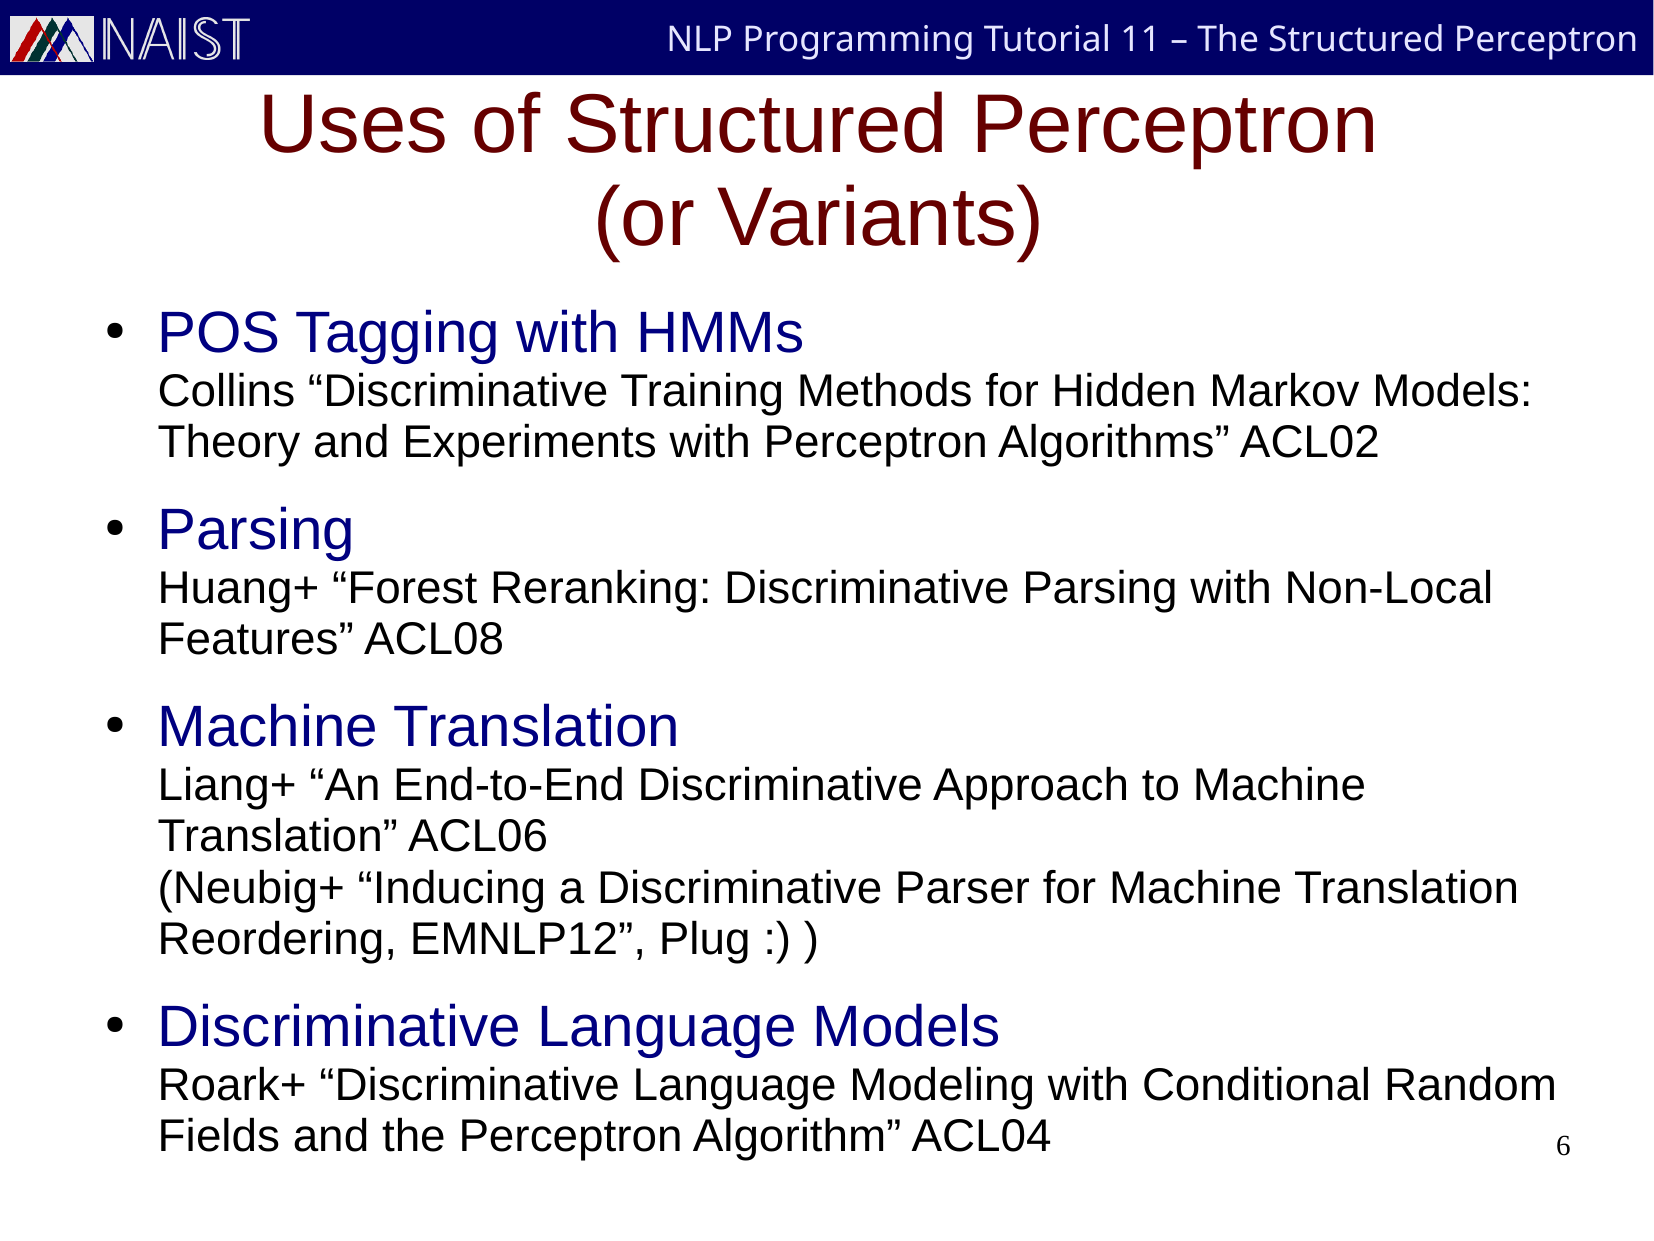

# Uses of Structured Perceptron (or Variants)
POS Tagging with HMMs
Collins “Discriminative Training Methods for Hidden Markov Models: Theory and Experiments with Perceptron Algorithms” ACL02
Parsing
Huang+ “Forest Reranking: Discriminative Parsing with Non-Local Features” ACL08
Machine Translation
Liang+ “An End-to-End Discriminative Approach to Machine Translation” ACL06
(Neubig+ “Inducing a Discriminative Parser for Machine Translation Reordering, EMNLP12”, Plug :) )
Discriminative Language Models
Roark+ “Discriminative Language Modeling with Conditional Random Fields and the Perceptron Algorithm” ACL04
6